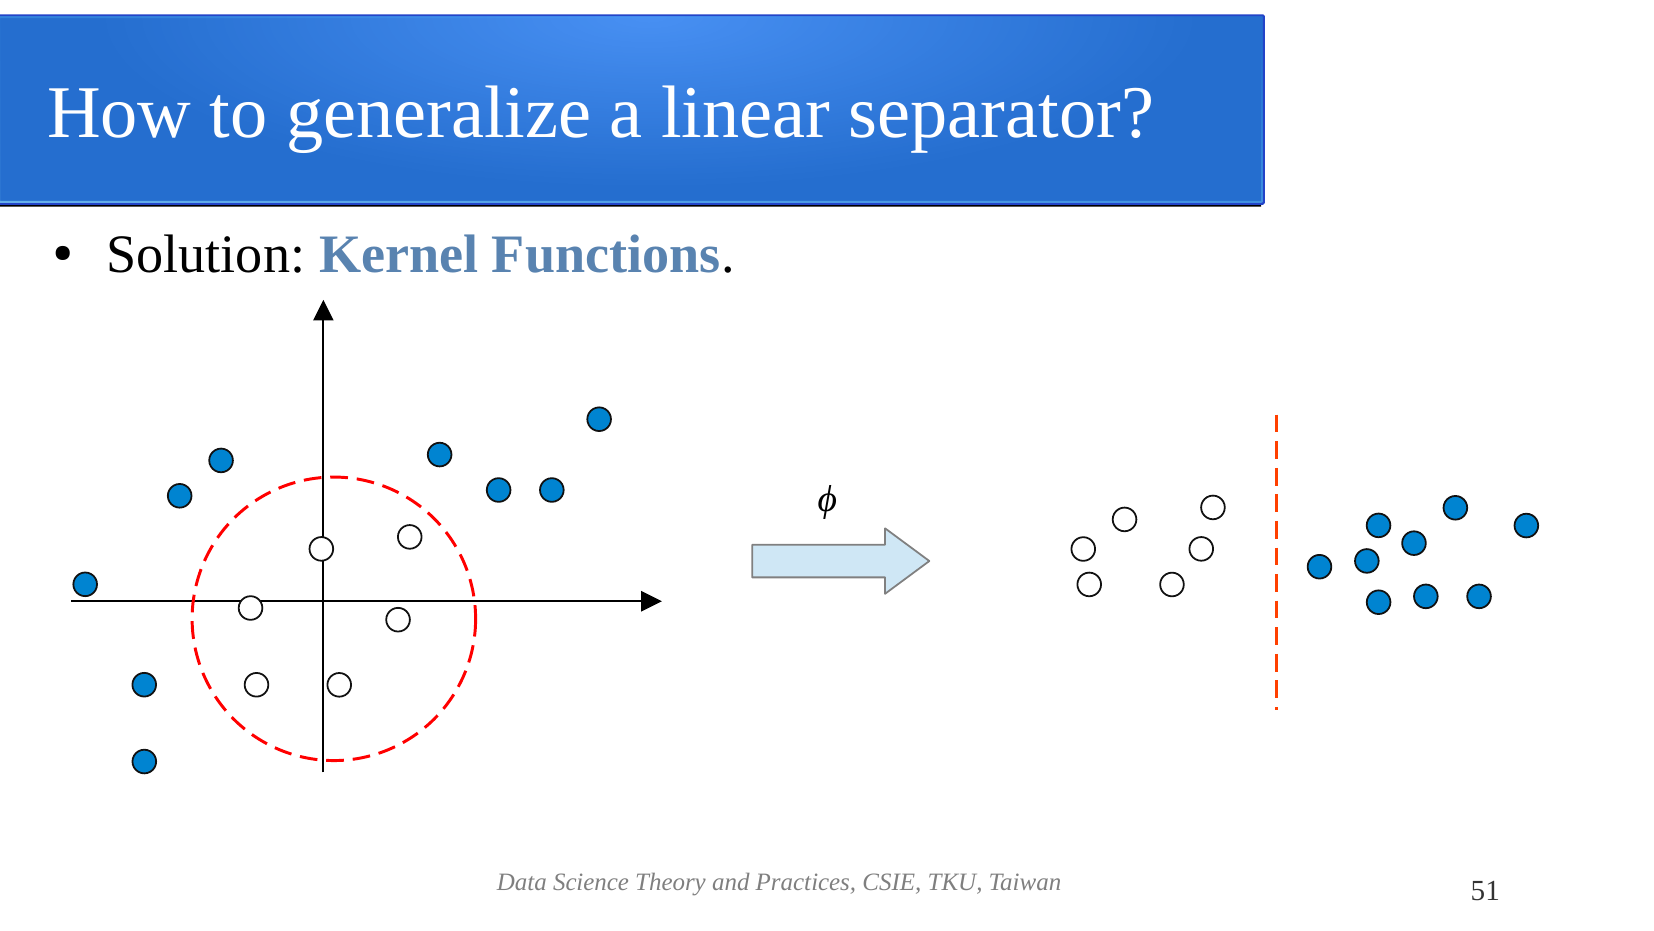

# How to generalize a linear separator?
Solution: Kernel Functions.
ϕ
Data Science Theory and Practices, CSIE, TKU, Taiwan
51